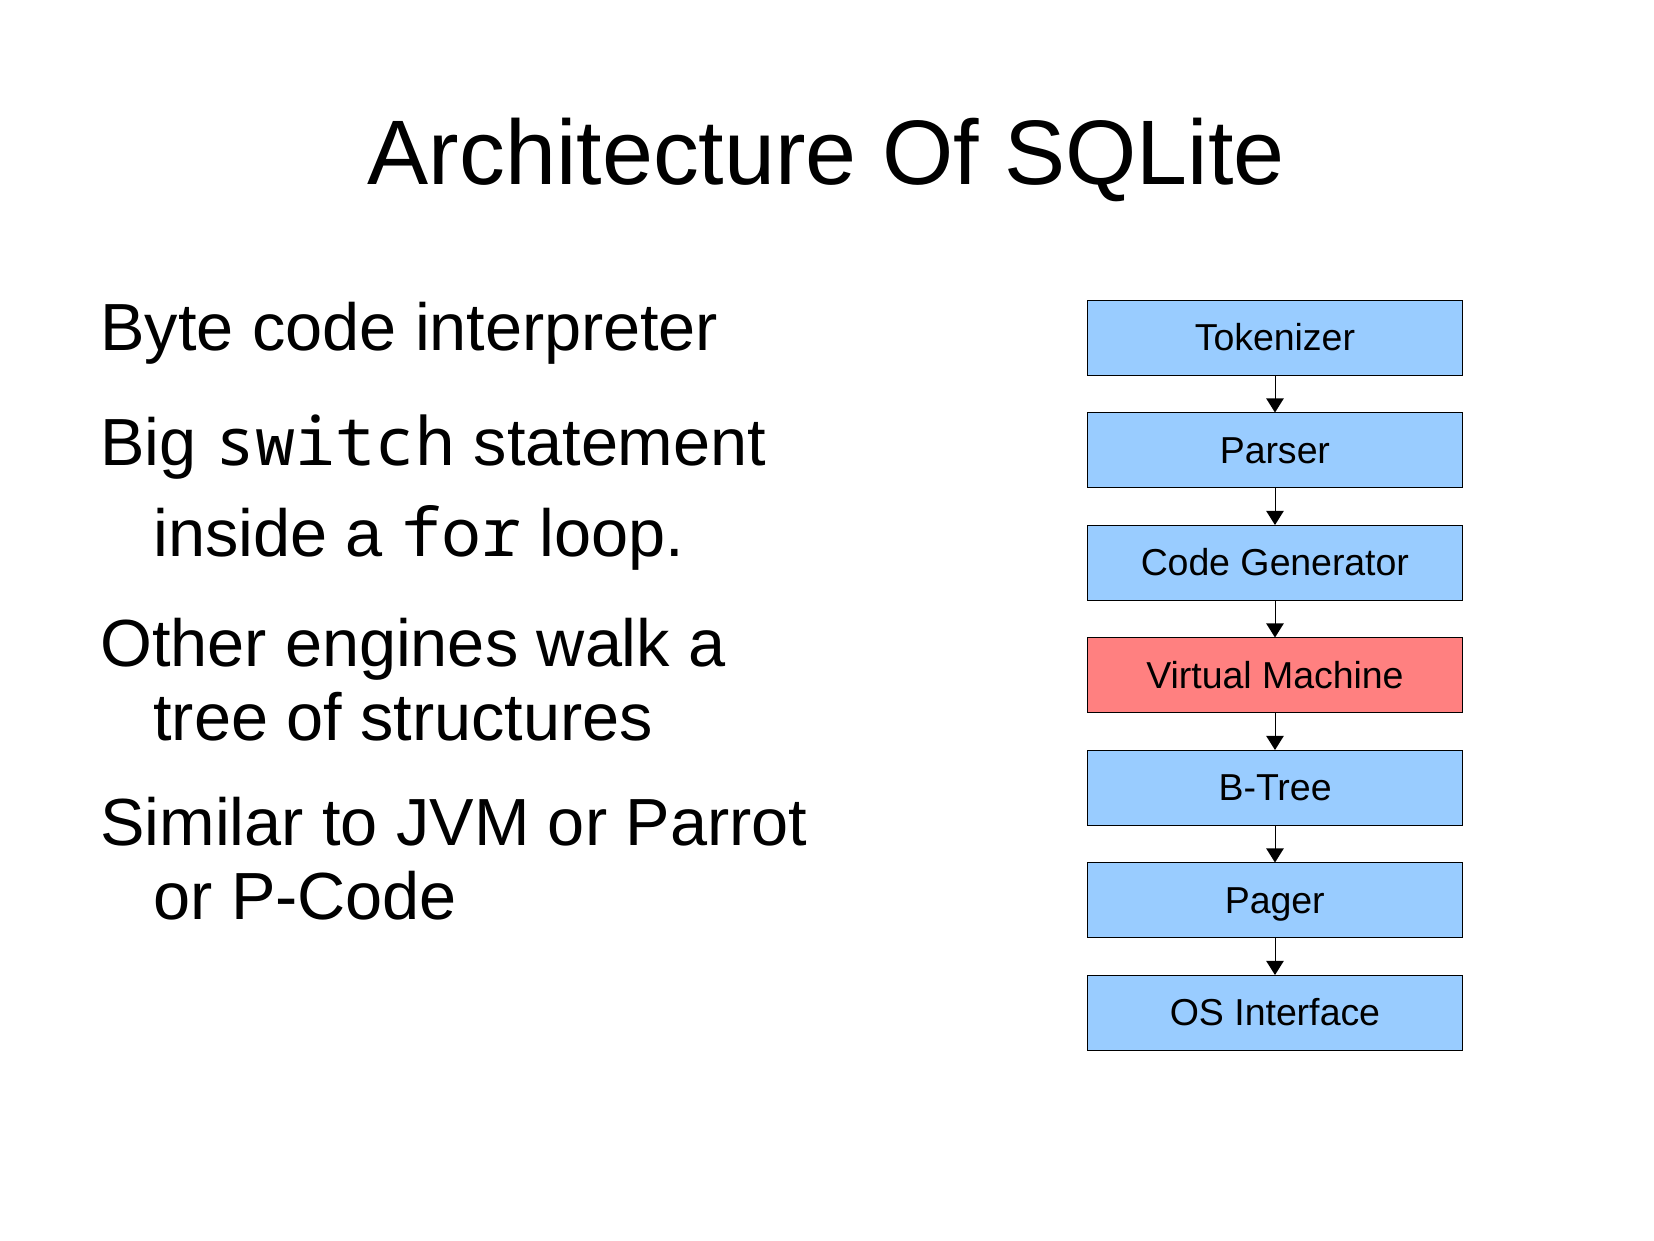

# Architecture Of SQLite
Byte code interpreter
Big switch statement inside a for loop.
Other engines walk a tree of structures
Similar to JVM or Parrot or P-Code
Tokenizer
Parser
Code Generator
Virtual Machine
B-Tree
Pager
OS Interface